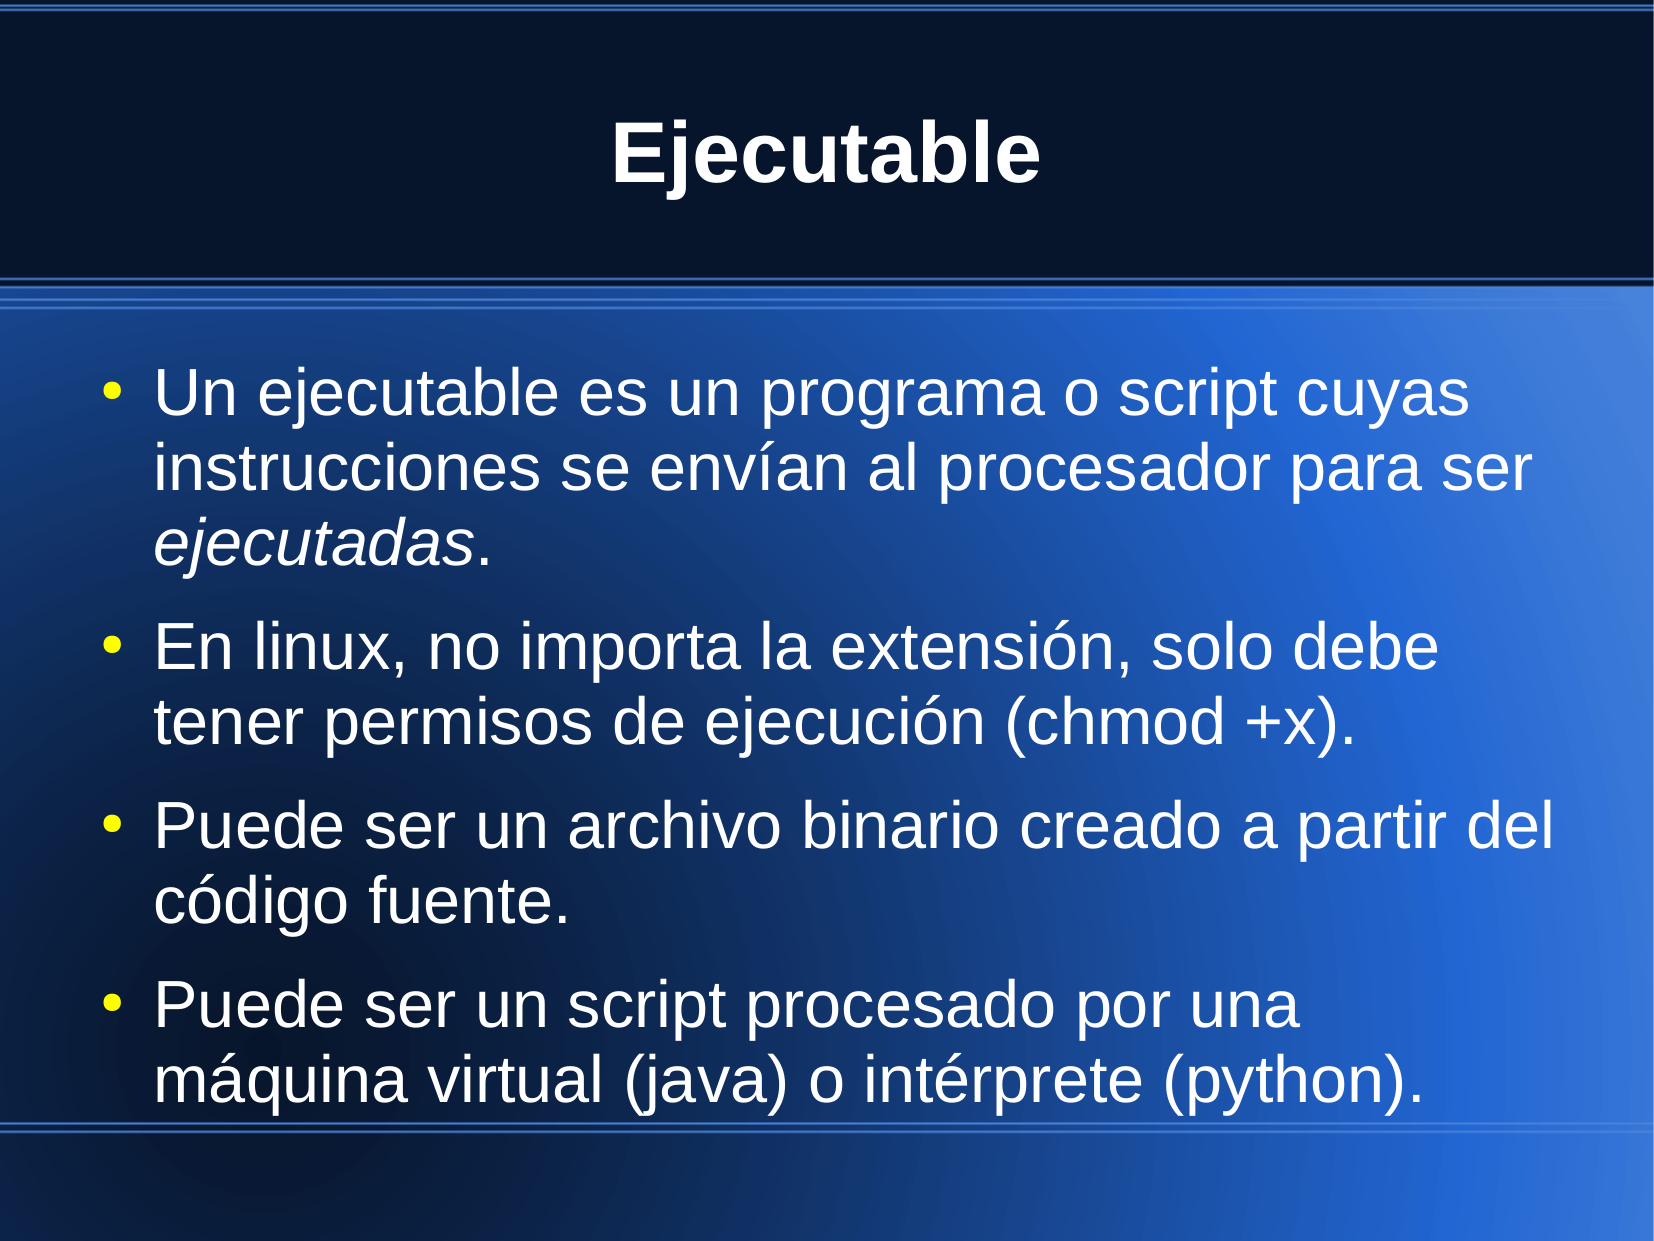

# Ejecutable
Un ejecutable es un programa o script cuyas instrucciones se envían al procesador para ser ejecutadas.
En linux, no importa la extensión, solo debe tener permisos de ejecución (chmod +x).
Puede ser un archivo binario creado a partir del código fuente.
Puede ser un script procesado por una máquina virtual (java) o intérprete (python).